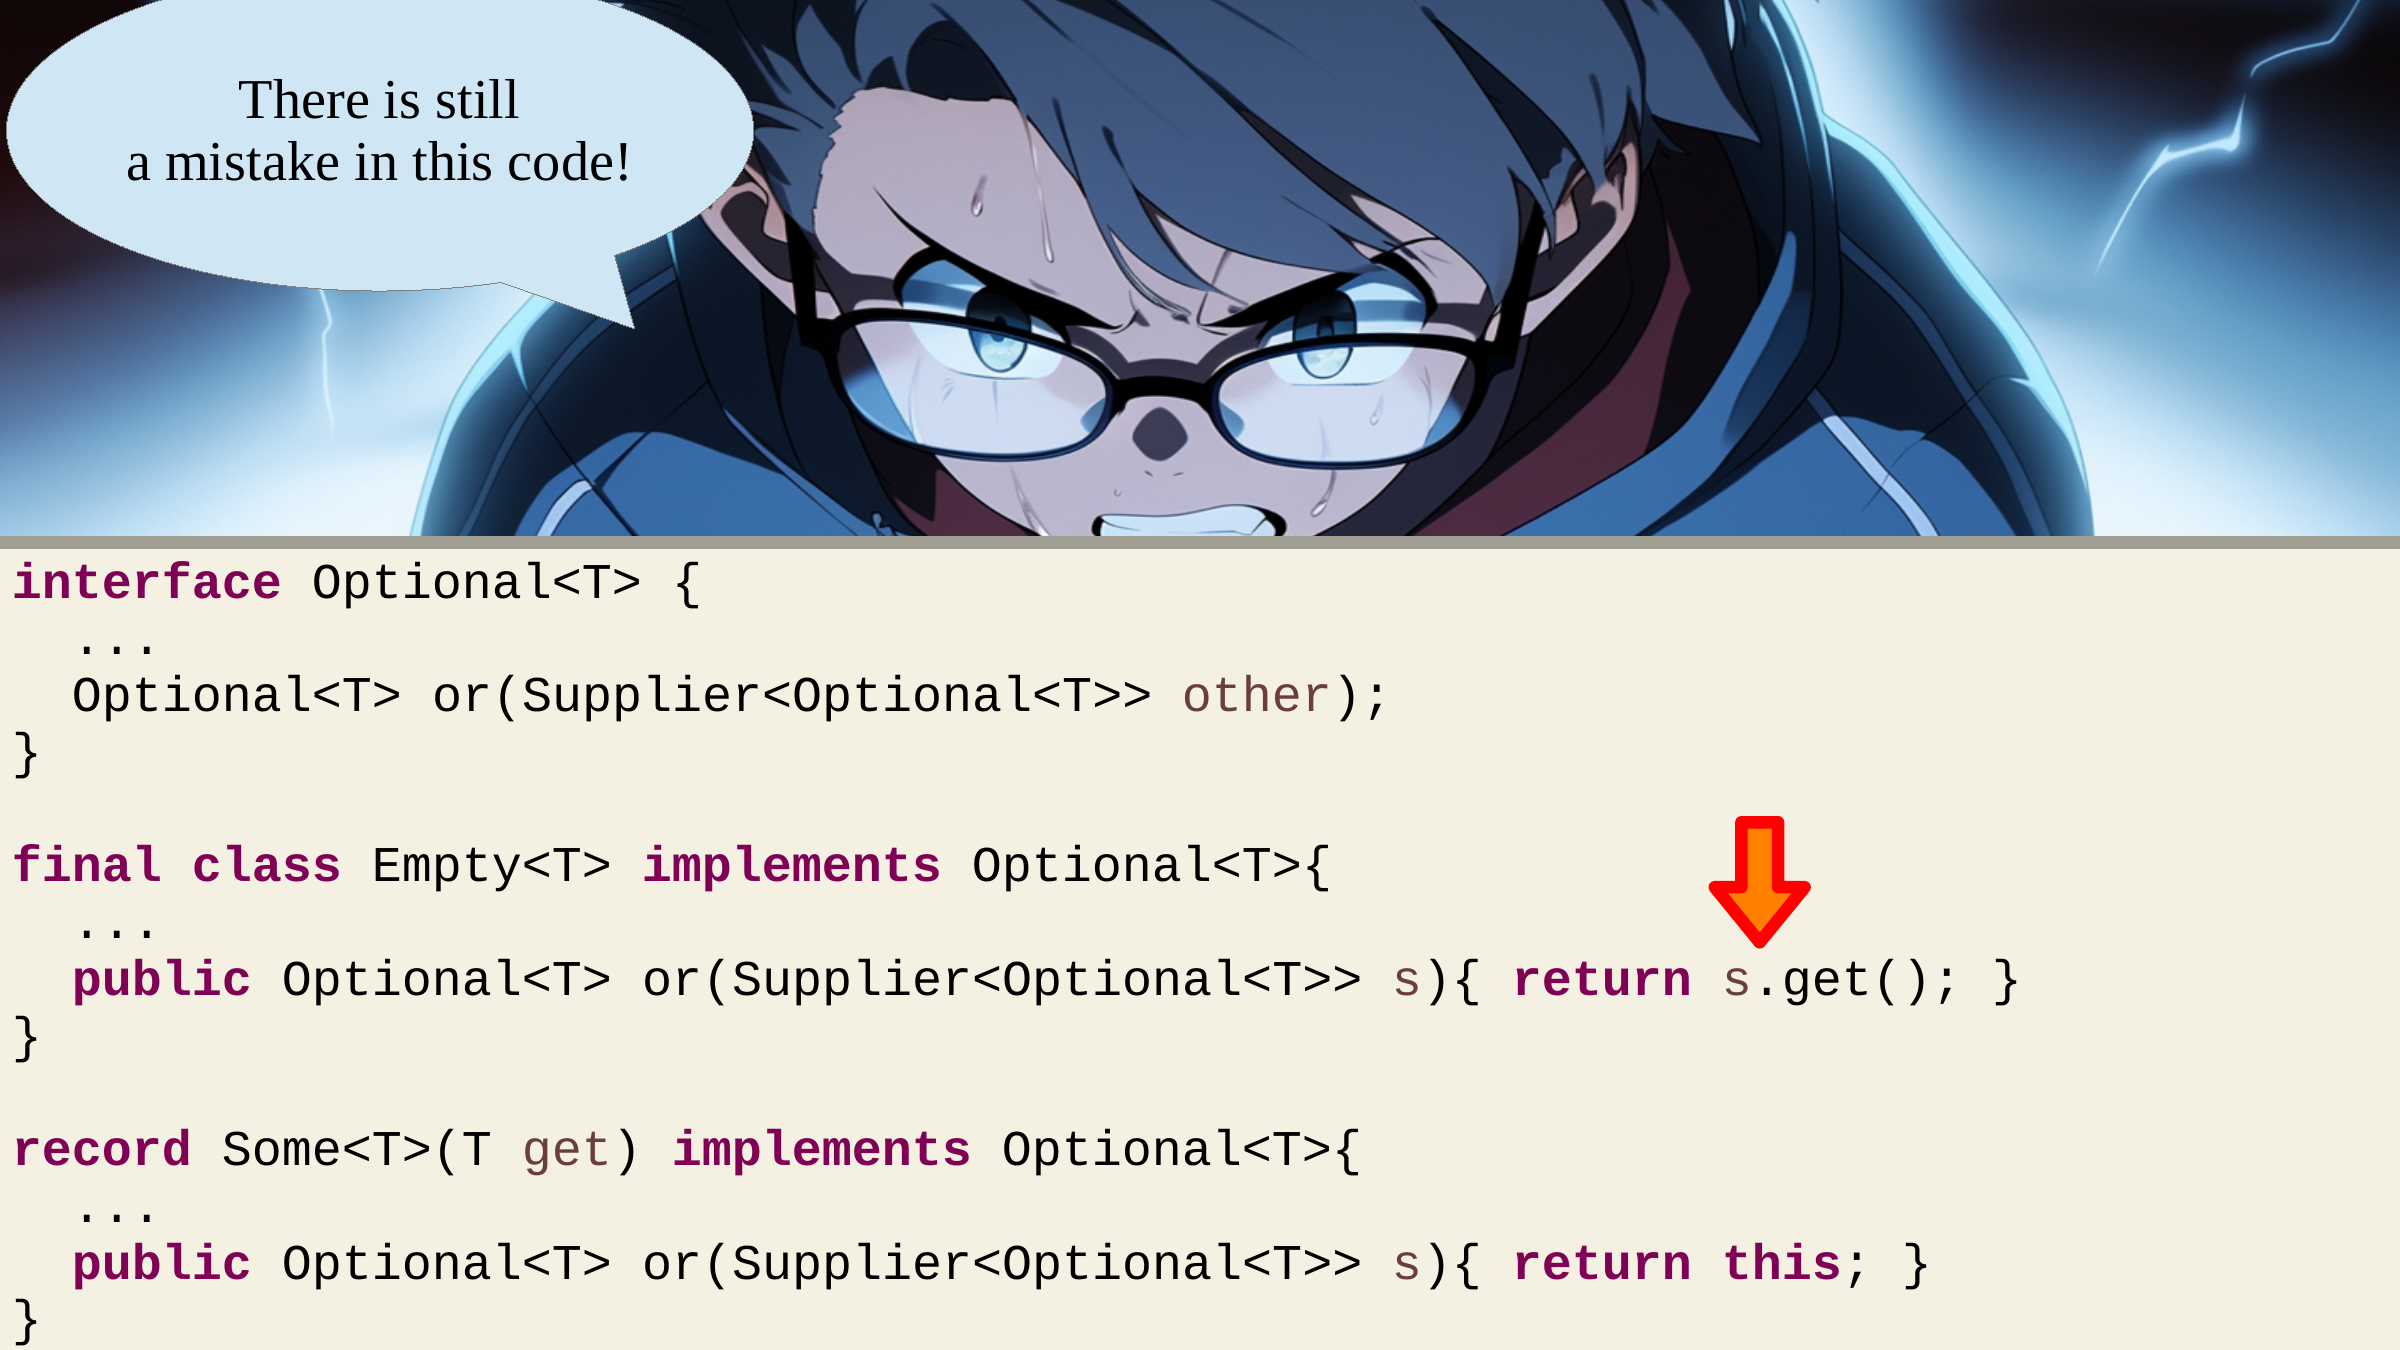

There is still
a mistake in this code!
interface Optional<T> {
 ...
 Optional<T> or(Supplier<Optional<T>> other);
}
final class Empty<T> implements Optional<T>{
 ...
 public Optional<T> or(Supplier<Optional<T>> s){ return s.get(); }
}
record Some<T>(T get) implements Optional<T>{
 ...
 public Optional<T> or(Supplier<Optional<T>> s){ return this; }
}